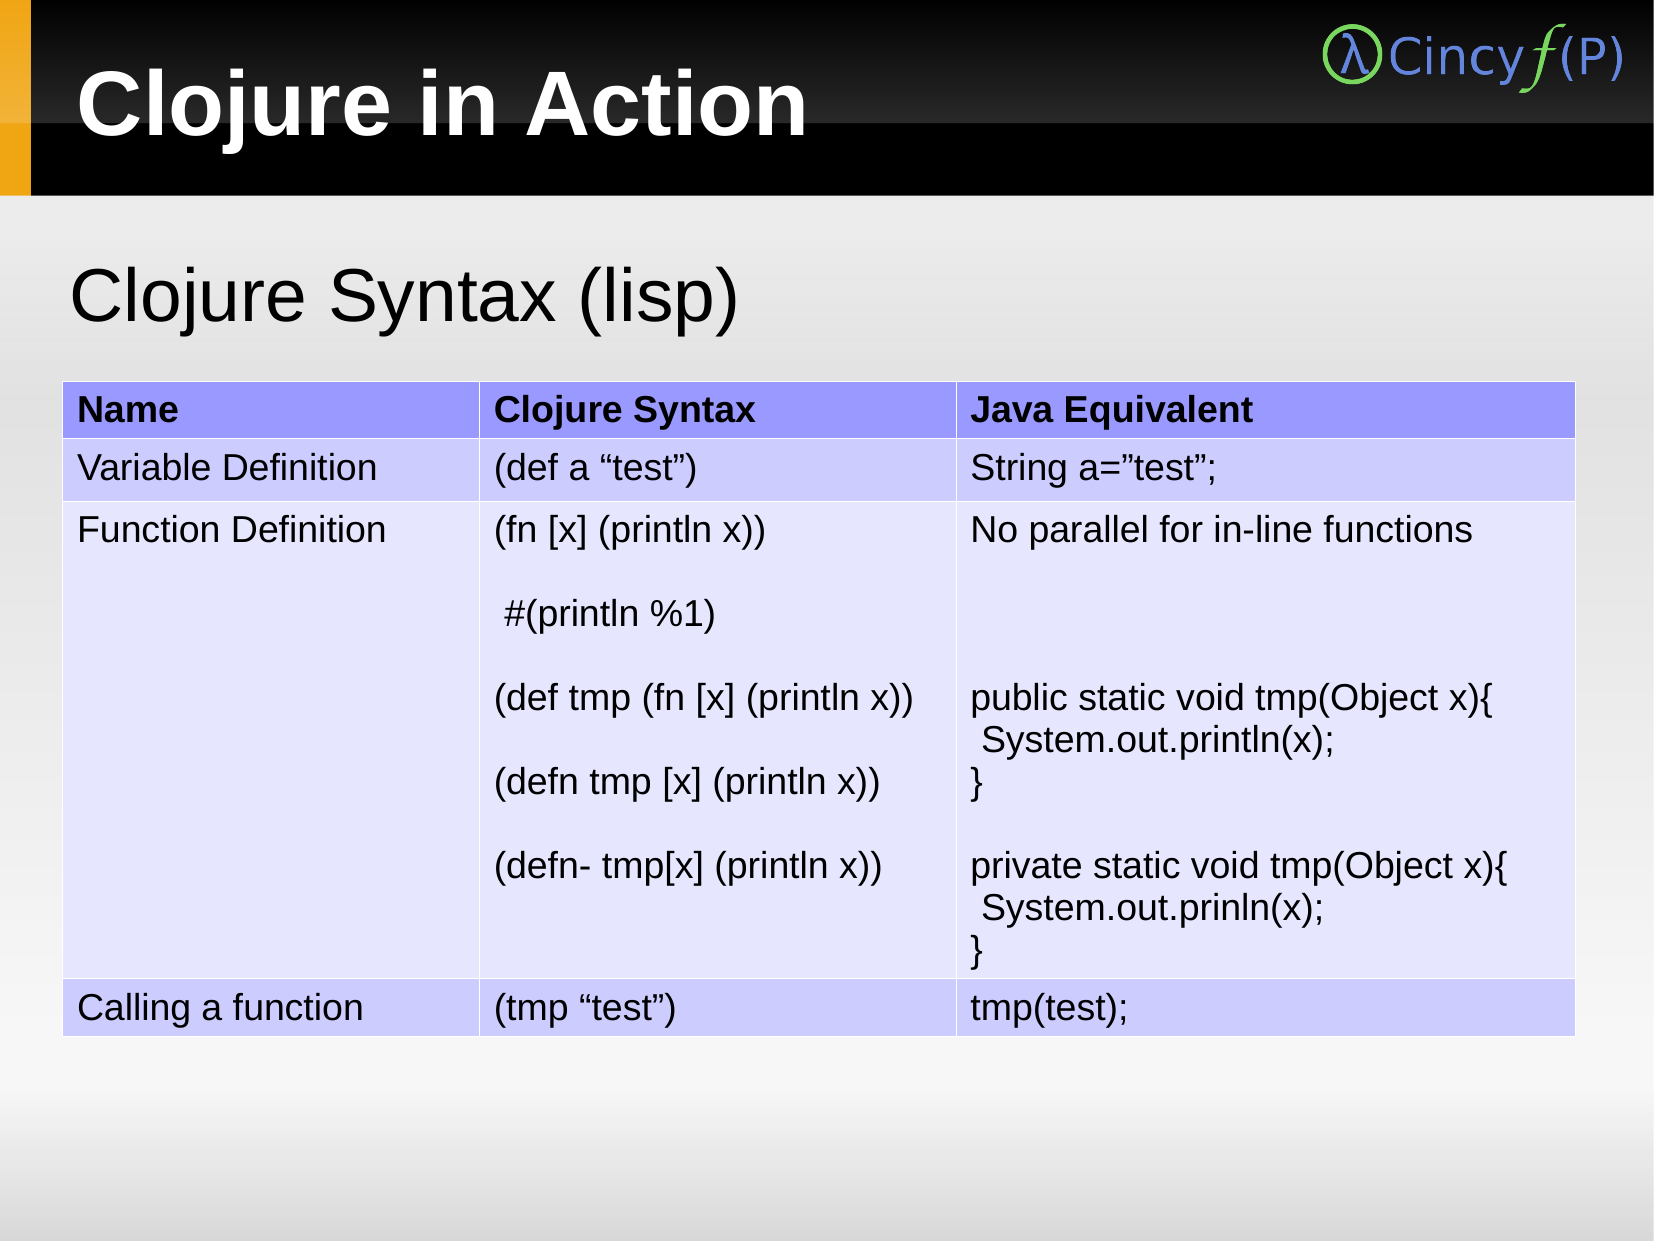

# Clojure in Action
Clojure Syntax (lisp)
| Name | Clojure Syntax | Java Equivalent |
| --- | --- | --- |
| Variable Definition | (def a “test”) | String a=”test”; |
| Function Definition | (fn [x] (println x)) #(println %1) (def tmp (fn [x] (println x)) (defn tmp [x] (println x)) (defn- tmp[x] (println x)) | No parallel for in-line functions public static void tmp(Object x){ System.out.println(x); } private static void tmp(Object x){ System.out.prinln(x); } |
| Calling a function | (tmp “test”) | tmp(test); |